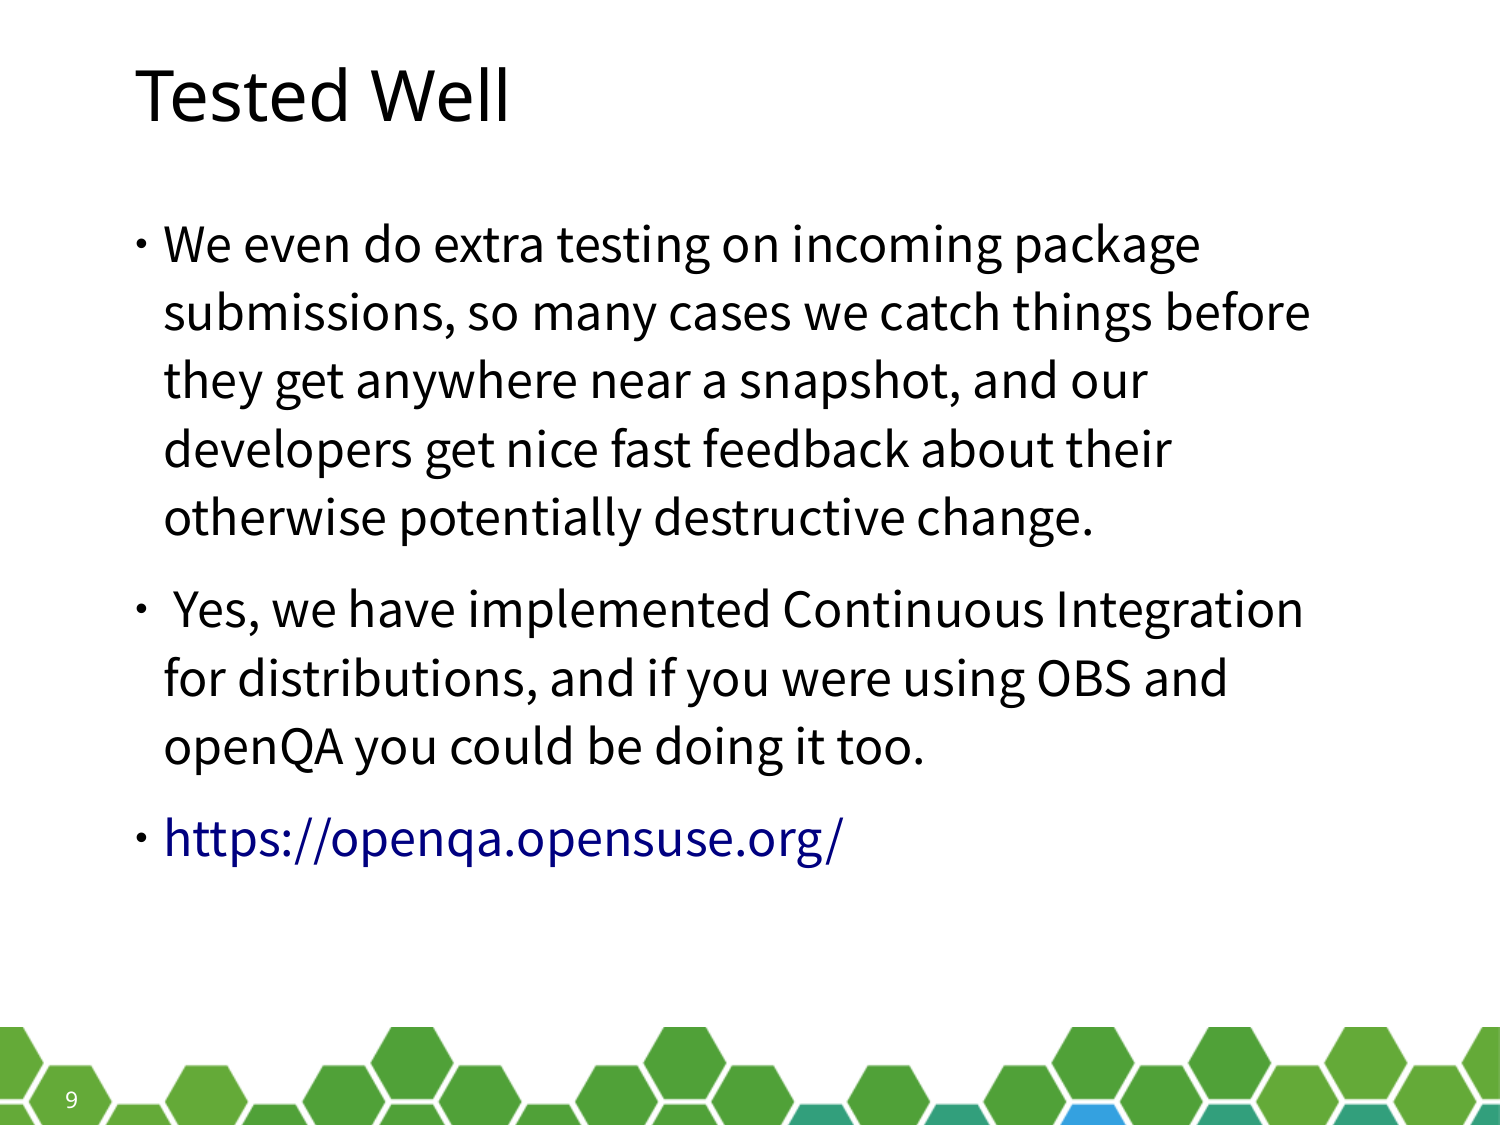

# Tested Well
We even do extra testing on incoming package submissions, so many cases we catch things before they get anywhere near a snapshot, and our developers get nice fast feedback about their otherwise potentially destructive change.
 Yes, we have implemented Continuous Integration for distributions, and if you were using OBS and openQA you could be doing it too.
https://openqa.opensuse.org/